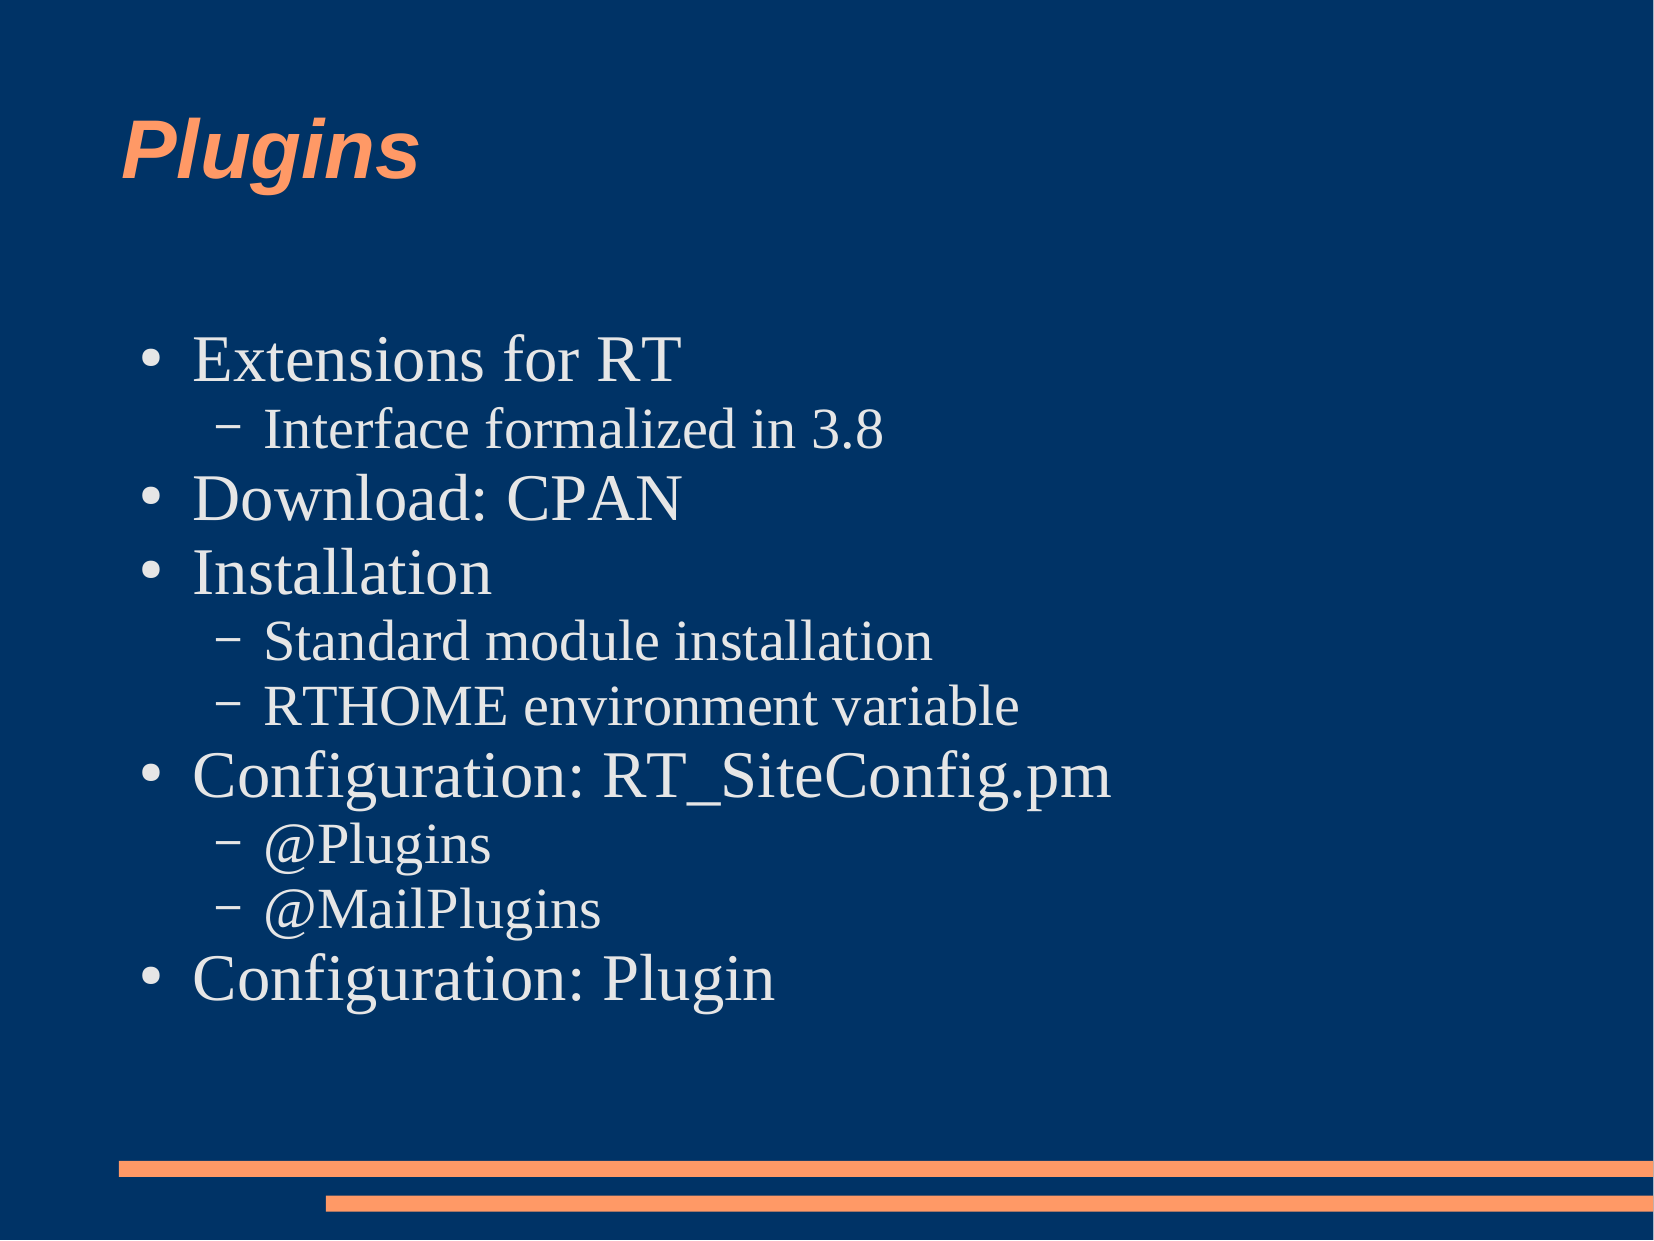

# Plugins
Extensions for RT
Interface formalized in 3.8
Download: CPAN
Installation
Standard module installation
RTHOME environment variable
Configuration: RT_SiteConfig.pm
@Plugins
@MailPlugins
Configuration: Plugin